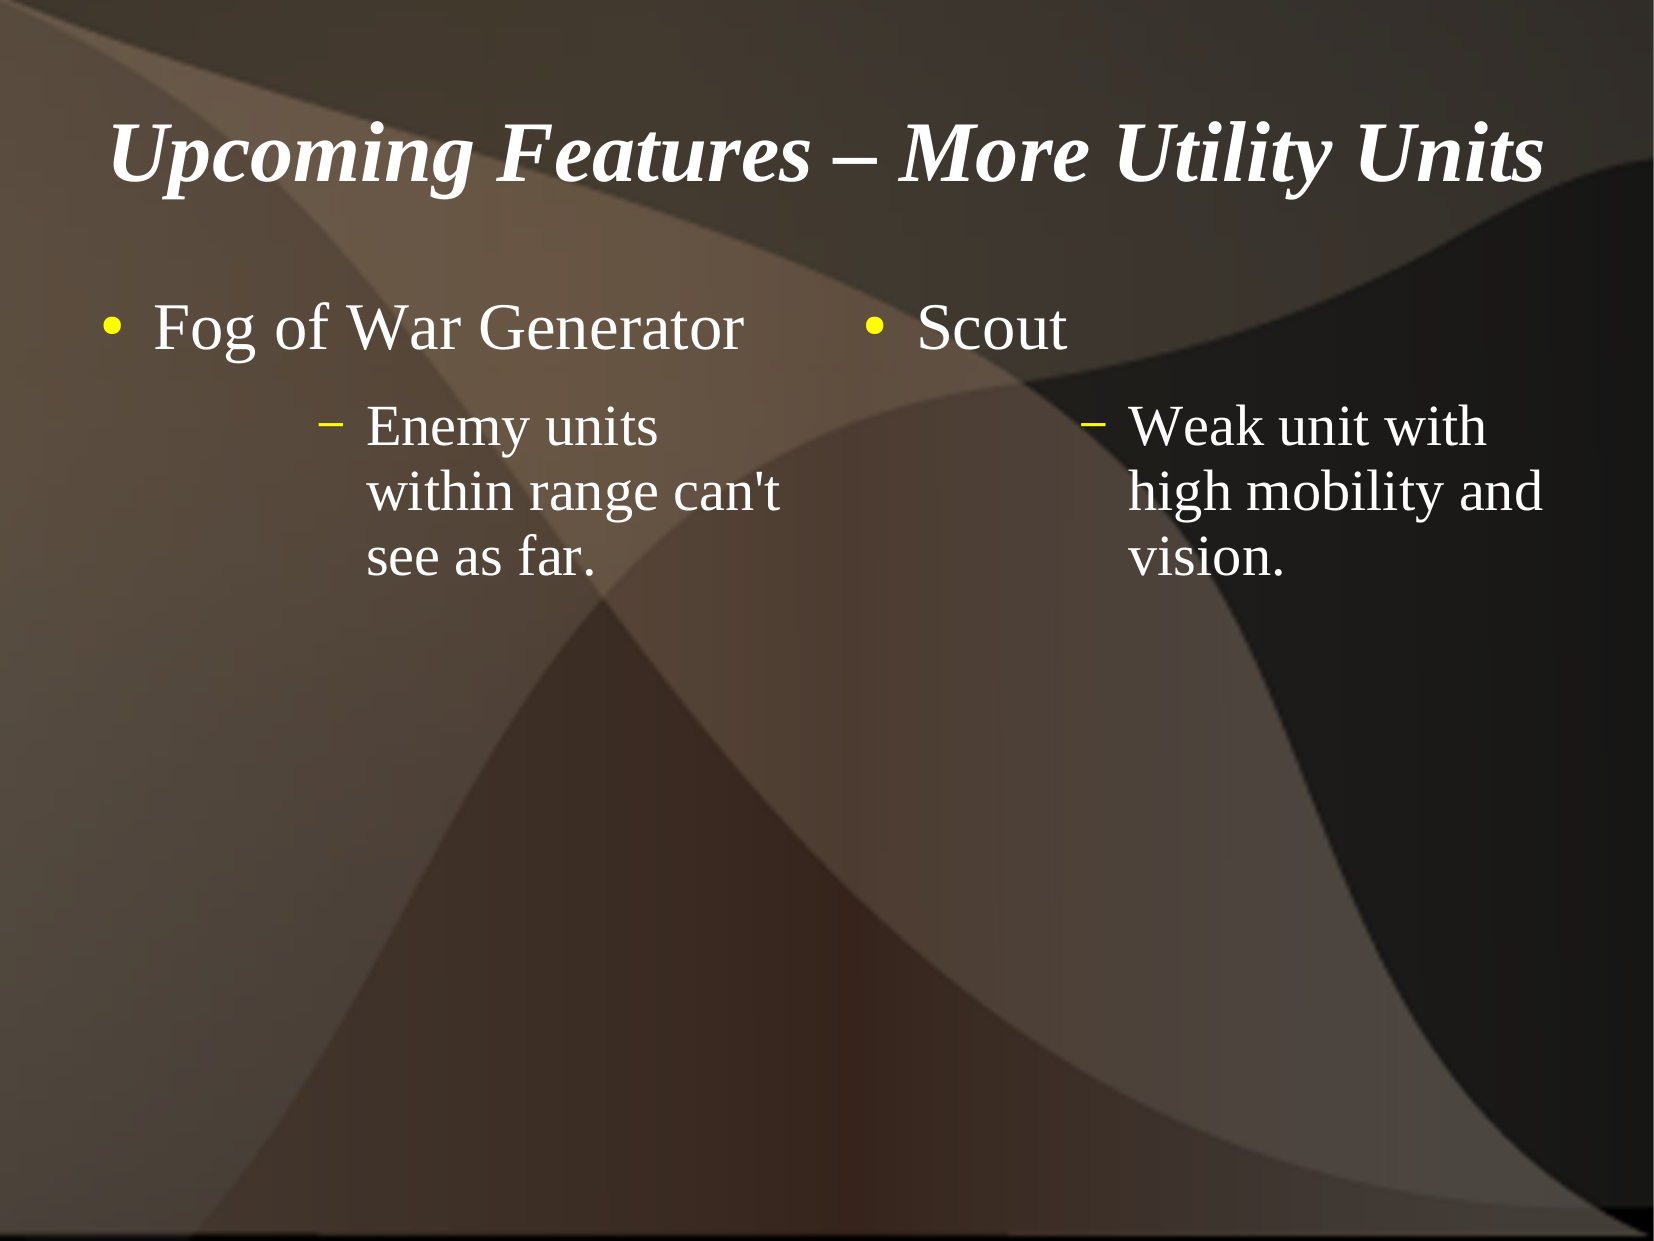

# Upcoming Features – More Utility Units
Fog of War Generator
Enemy units within range can't see as far.
Scout
Weak unit with high mobility and vision.